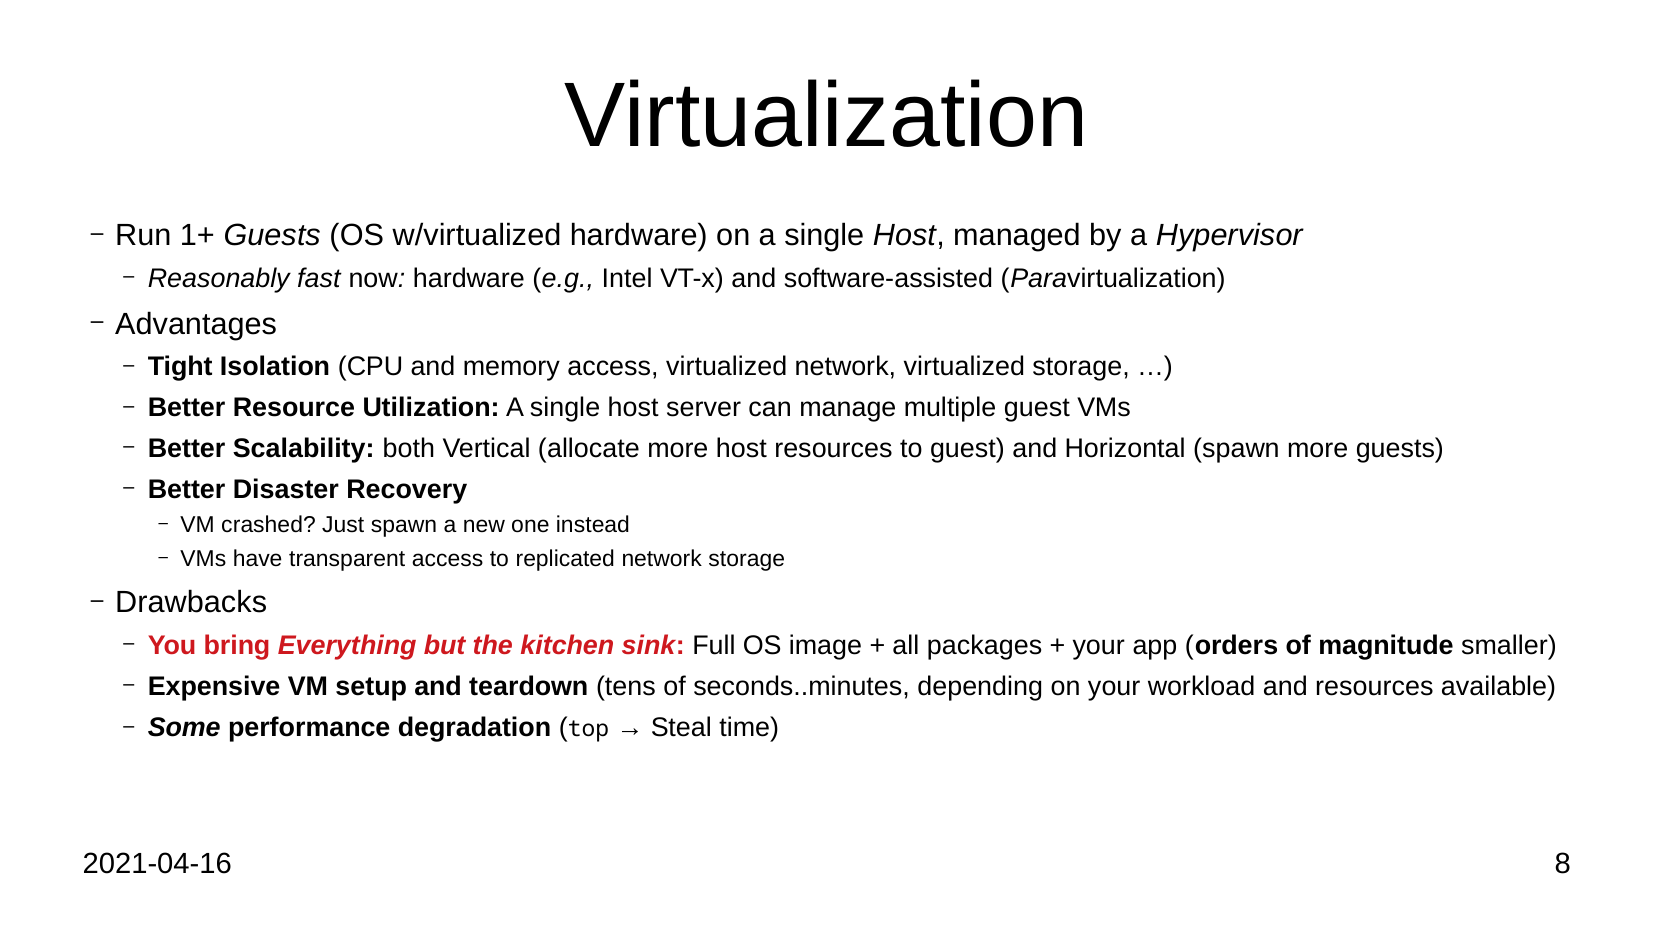

# Virtualization
Run 1+ Guests (OS w/virtualized hardware) on a single Host, managed by a Hypervisor
Reasonably fast now: hardware (e.g., Intel VT-x) and software-assisted (Paravirtualization)
Advantages
Tight Isolation (CPU and memory access, virtualized network, virtualized storage, …)
Better Resource Utilization: A single host server can manage multiple guest VMs
Better Scalability: both Vertical (allocate more host resources to guest) and Horizontal (spawn more guests)
Better Disaster Recovery
VM crashed? Just spawn a new one instead
VMs have transparent access to replicated network storage
Drawbacks
You bring Everything but the kitchen sink: Full OS image + all packages + your app (orders of magnitude smaller)
Expensive VM setup and teardown (tens of seconds..minutes, depending on your workload and resources available)
Some performance degradation (top → Steal time)
2021-04-16
8